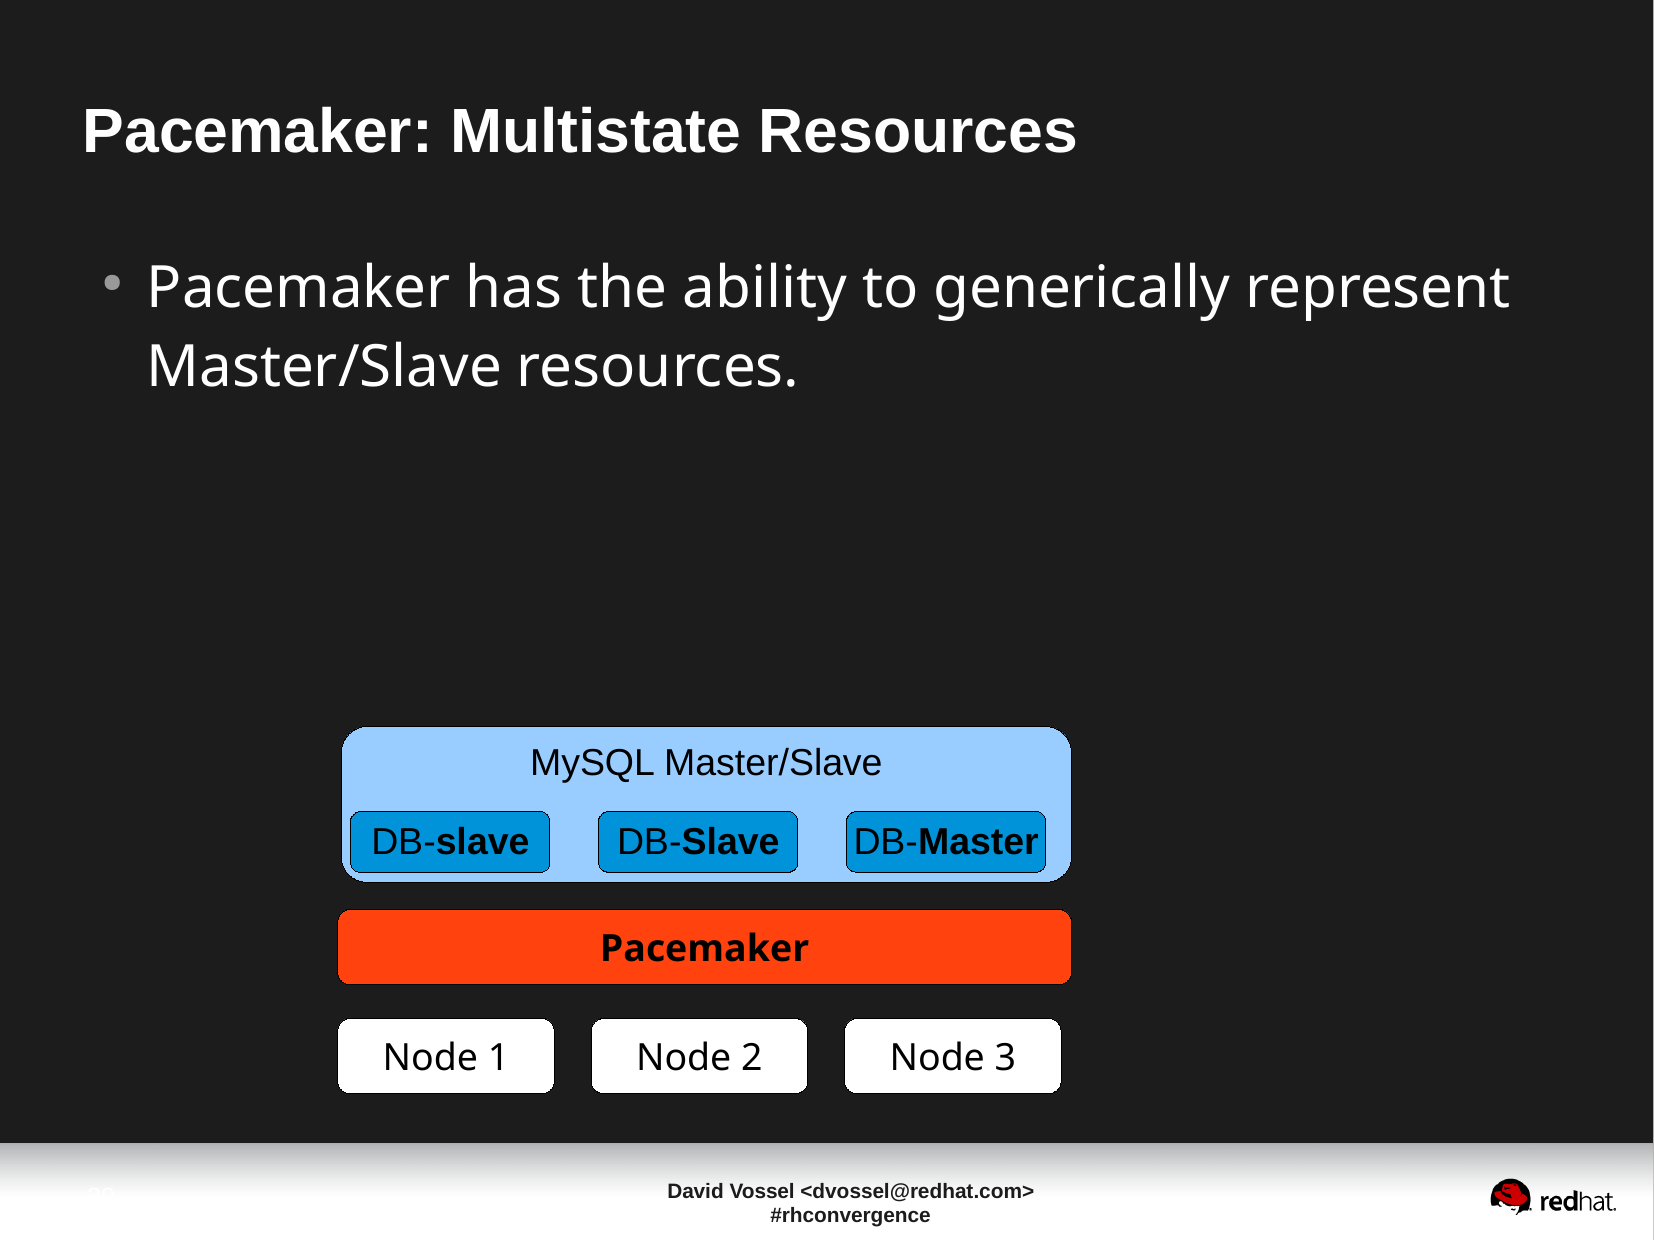

# Pacemaker: Multistate Resources
Pacemaker has the ability to generically represent Master/Slave resources.
MySQL Master/Slave
DB-Master
DB-Slave
DB-slave
Pacemaker
Node 1
Node 2
Node 3